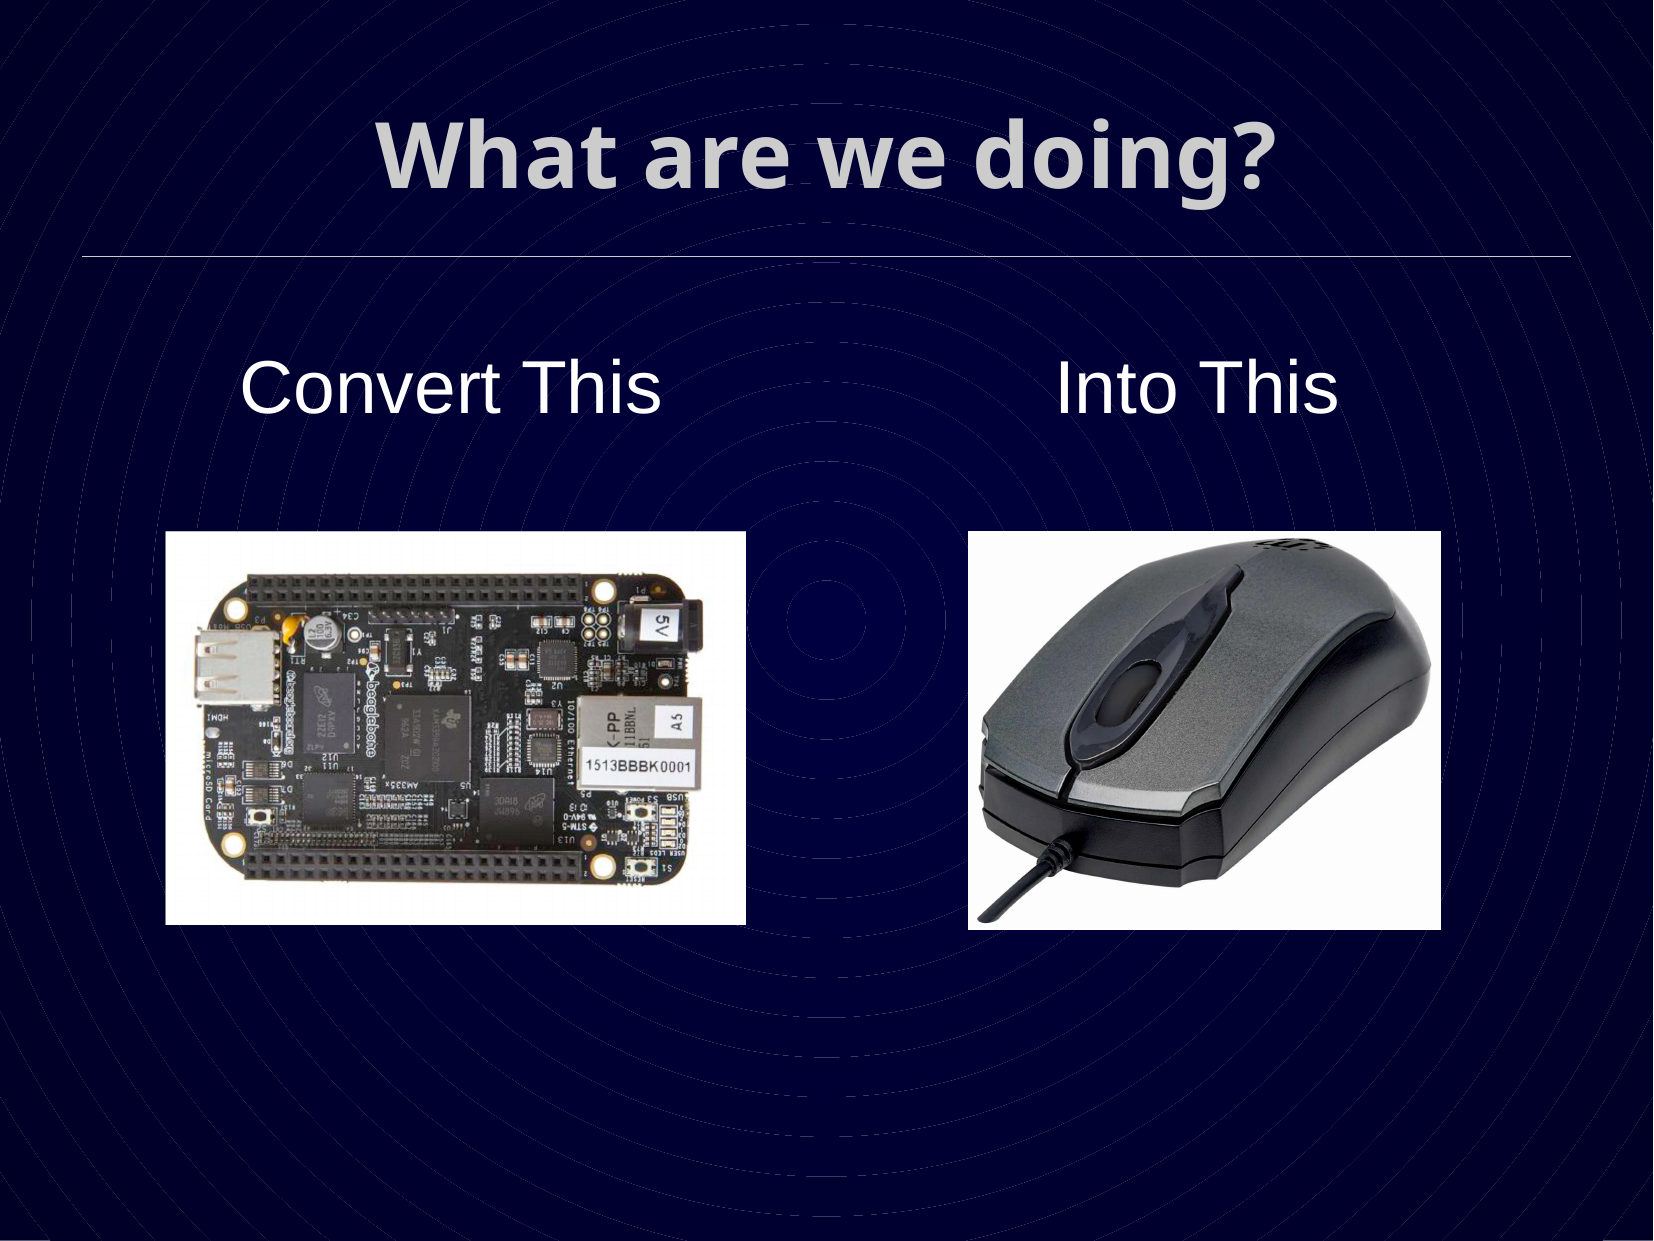

# What are we doing?
Convert This
Into This